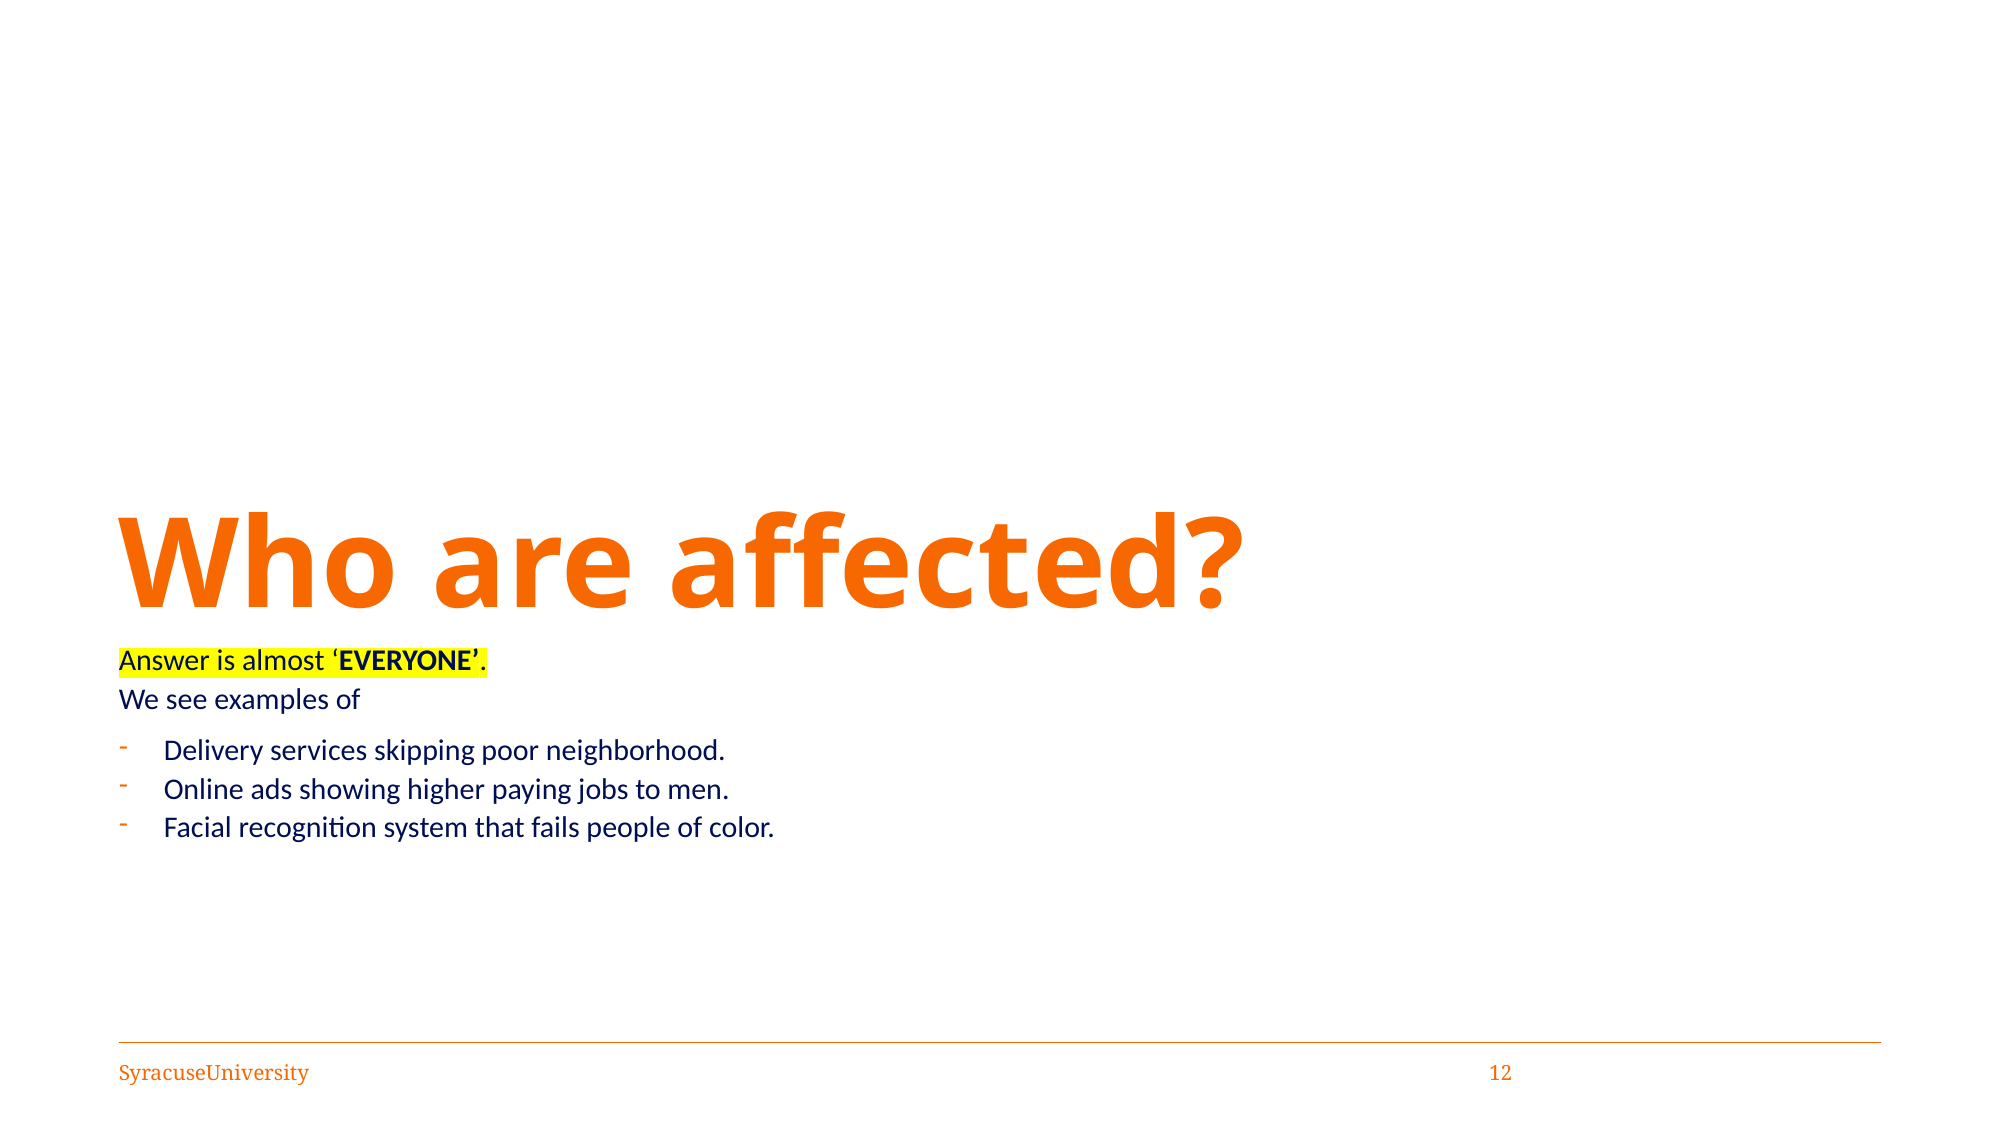

# Who are affected?
Answer is almost ‘EVERYONE’.
We see examples of
Delivery services skipping poor neighborhood.
Online ads showing higher paying jobs to men.
Facial recognition system that fails people of color.